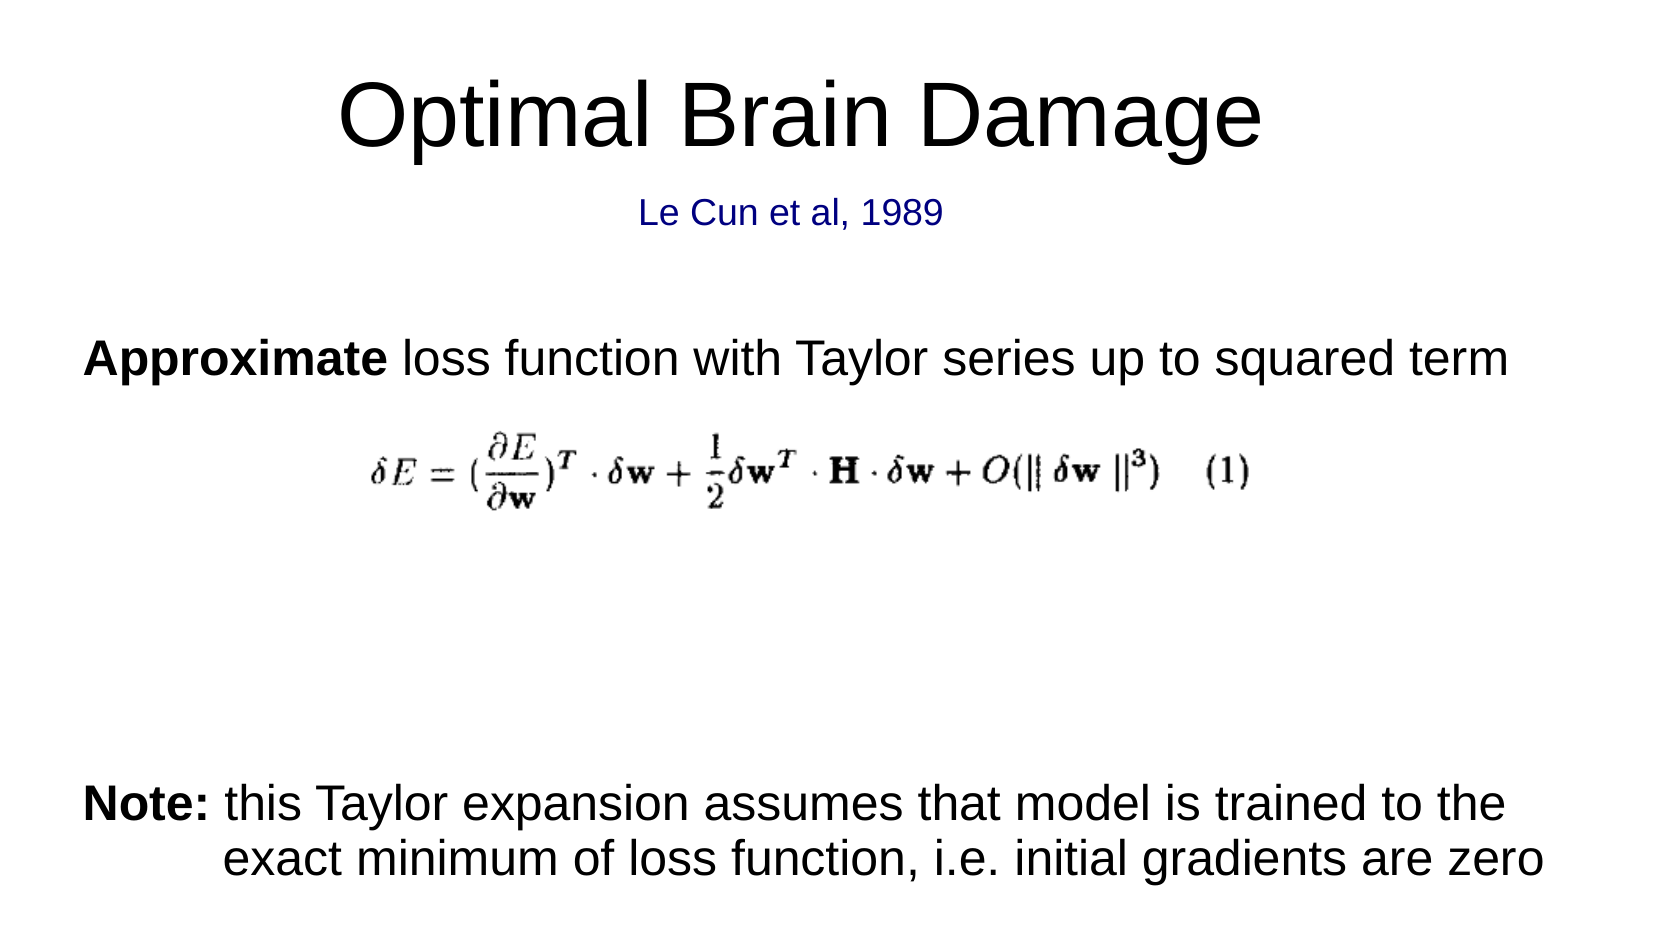

# Optimal Brain Damage
Le Cun et al, 1989
Approximate loss function with Taylor series up to squared term
Note: this Taylor expansion assumes that model is trained to the
 exact minimum of loss function, i.e. initial gradients are zero